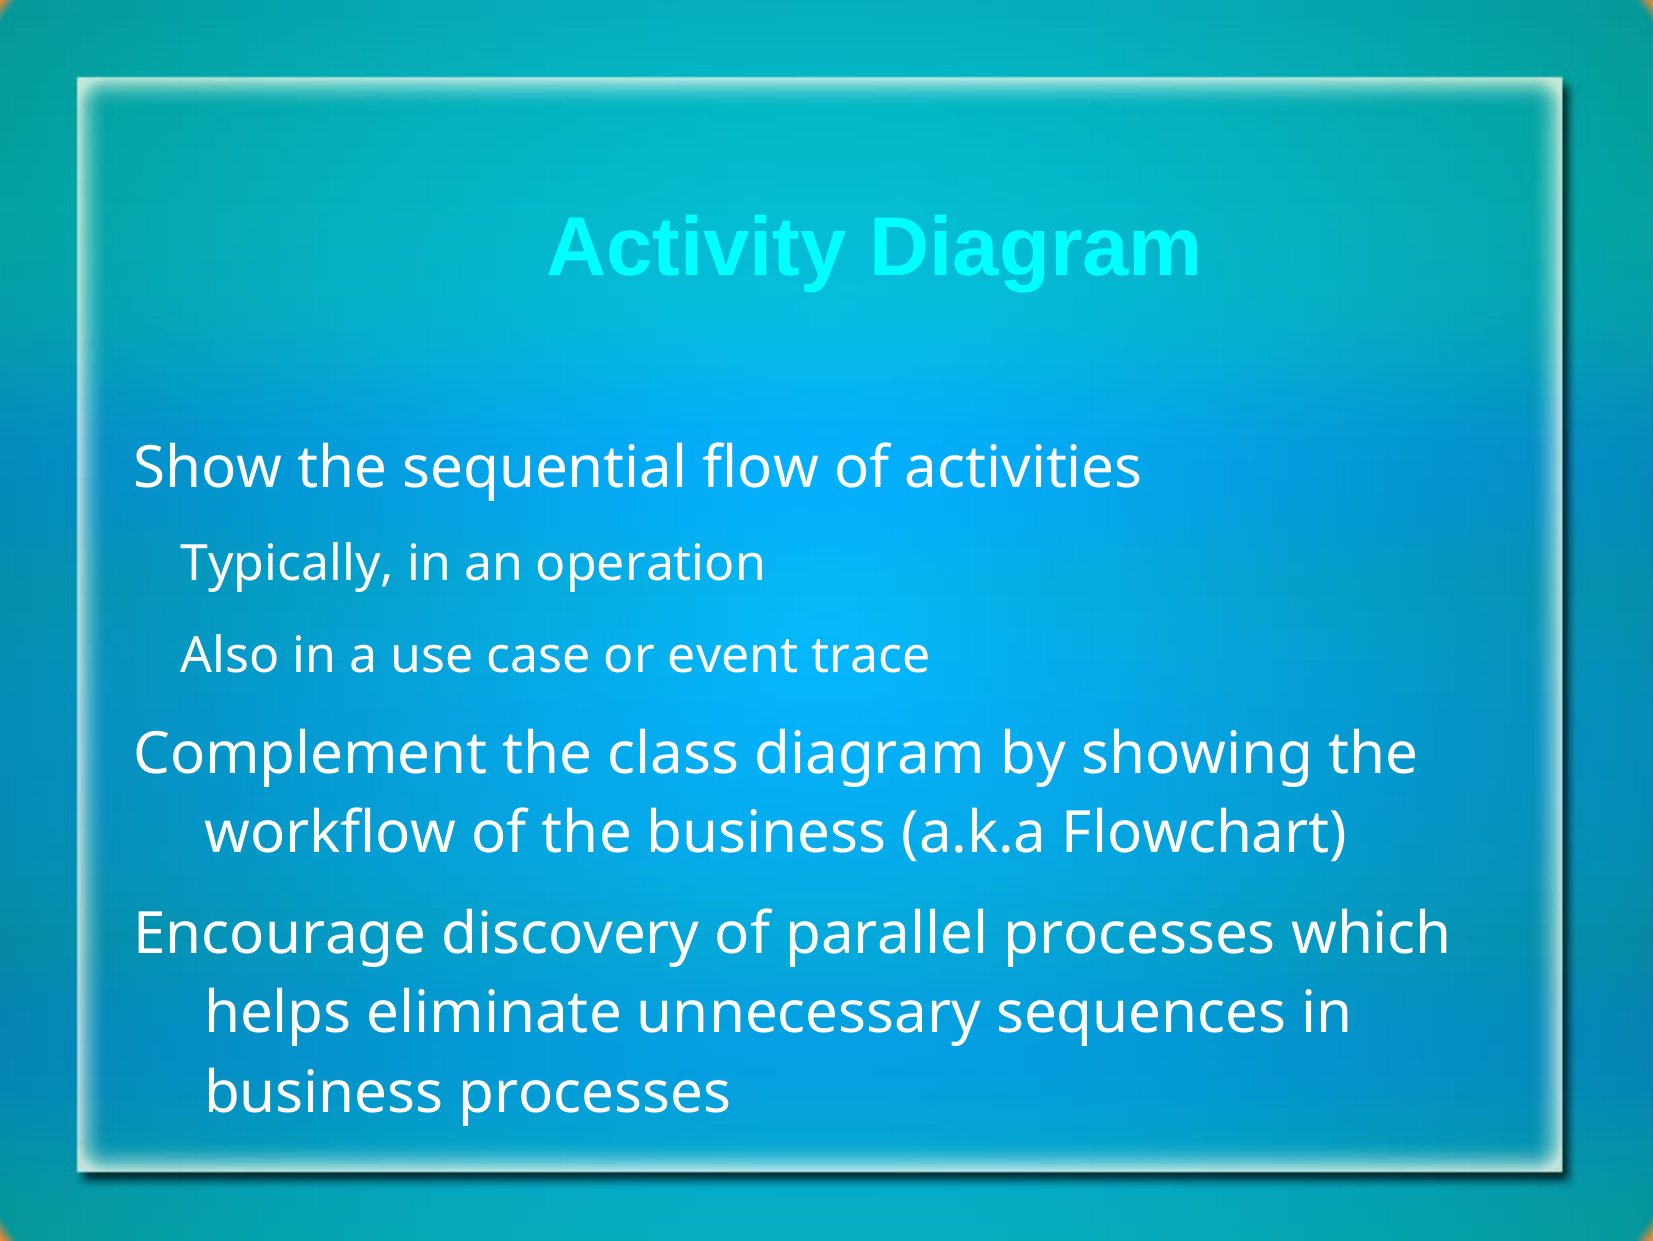

Activity Diagram
# Show the sequential flow of activities
Typically, in an operation
Also in a use case or event trace
Complement the class diagram by showing the workflow of the business (a.k.a Flowchart)
Encourage discovery of parallel processes which helps eliminate unnecessary sequences in business processes